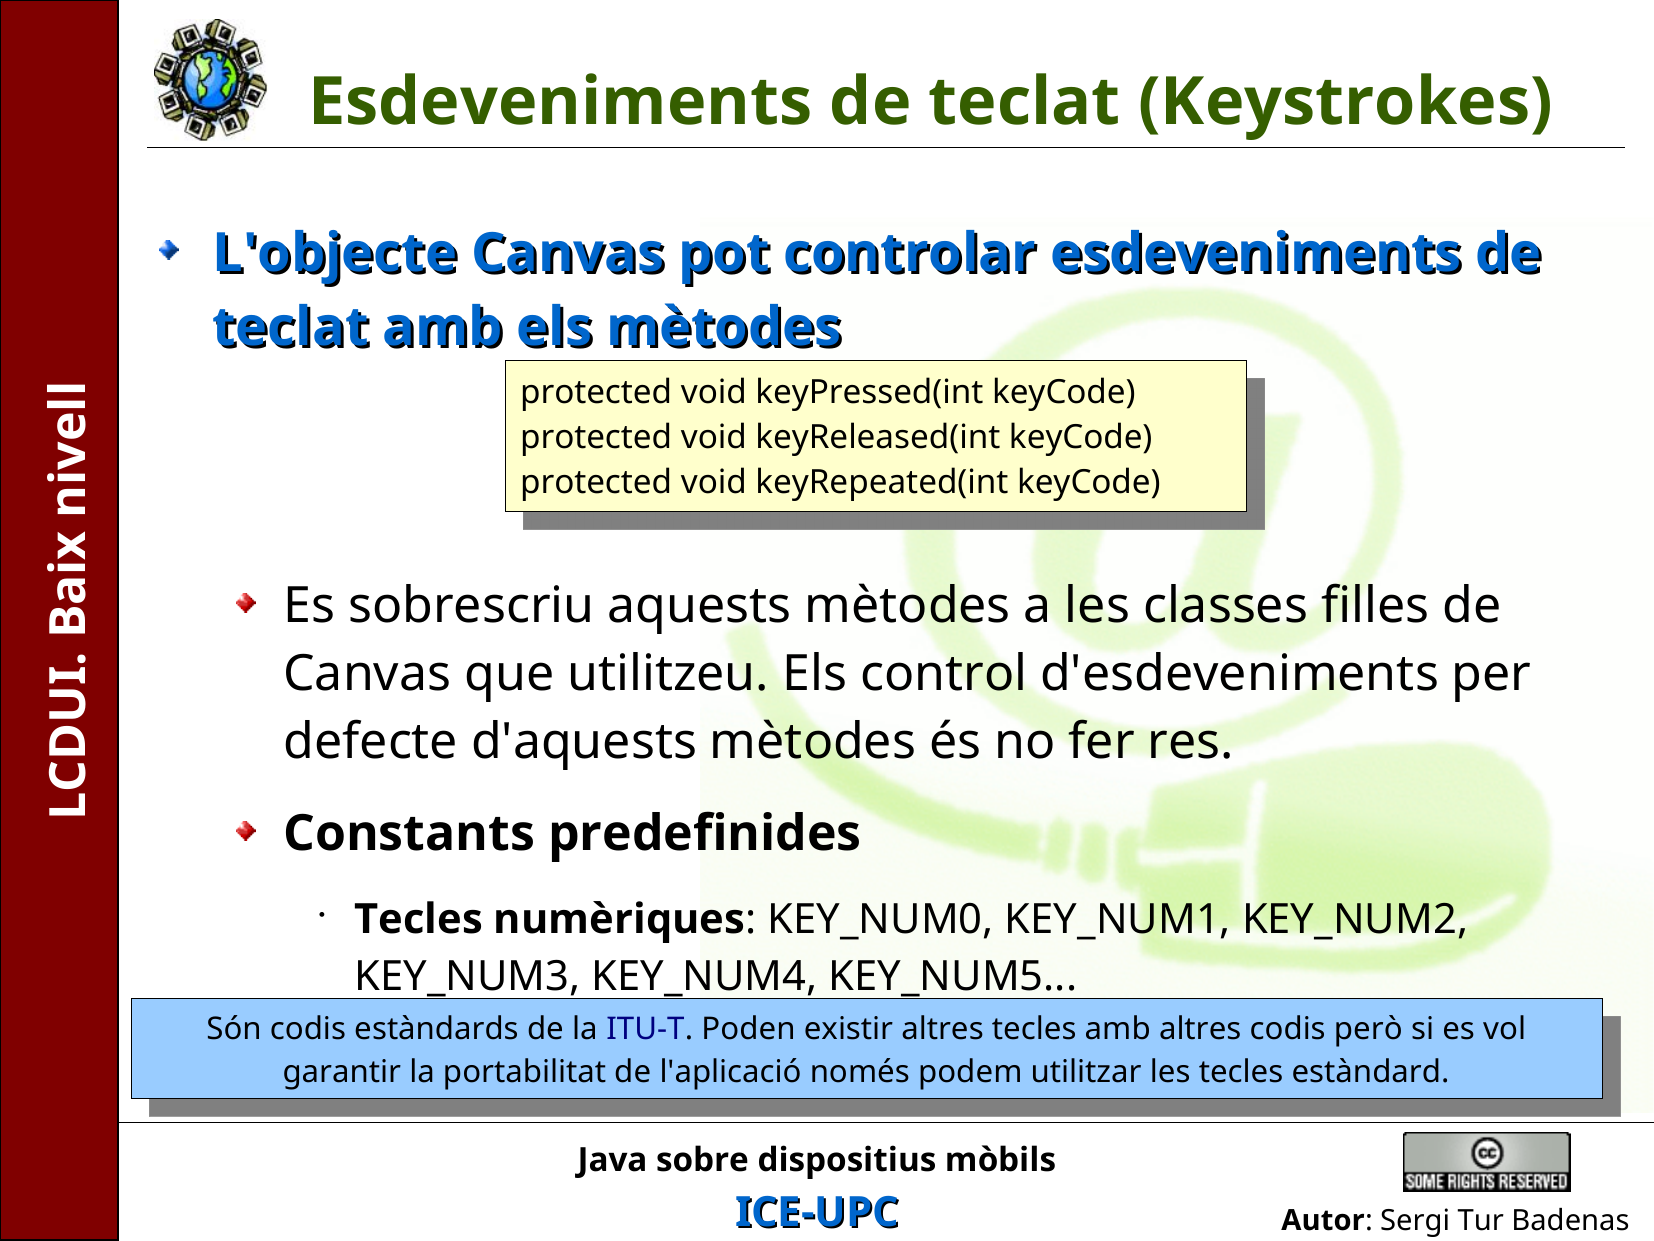

# Esdeveniments de teclat (Keystrokes)
L'objecte Canvas pot controlar esdeveniments de teclat amb els mètodes
Es sobrescriu aquests mètodes a les classes filles de Canvas que utilitzeu. Els control d'esdeveniments per defecte d'aquests mètodes és no fer res.
Constants predefinides
Tecles numèriques: KEY_NUM0, KEY_NUM1, KEY_NUM2, KEY_NUM3, KEY_NUM4, KEY_NUM5...
Asterisc i coixinet: KEY_STAR,KEY_POUND
protected void keyPressed(int keyCode)
protected void keyReleased(int keyCode)
protected void keyRepeated(int keyCode)
Són codis estàndards de la ITU-T. Poden existir altres tecles amb altres codis però si es vol garantir la portabilitat de l'aplicació només podem utilitzar les tecles estàndard.